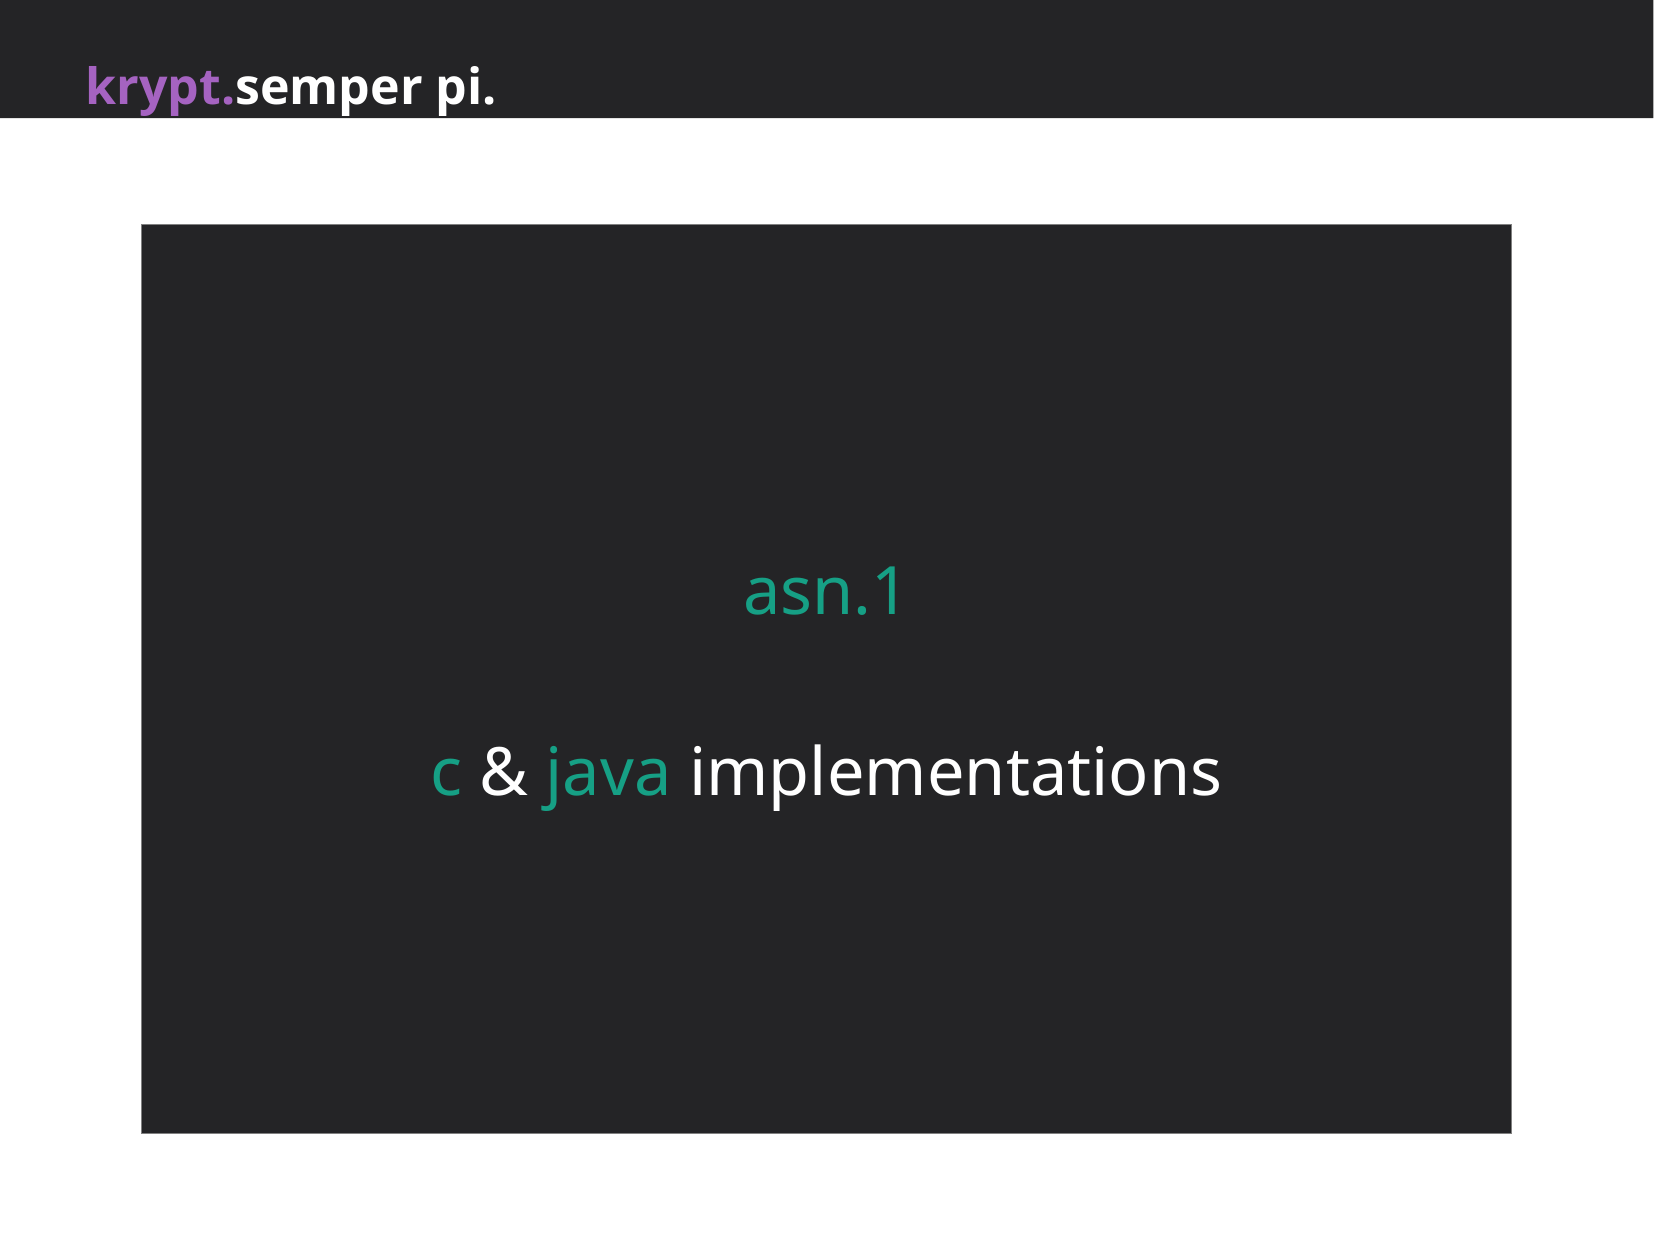

krypt.semper pi.
asn.1
c & java implementations
krypt first of all is a framework